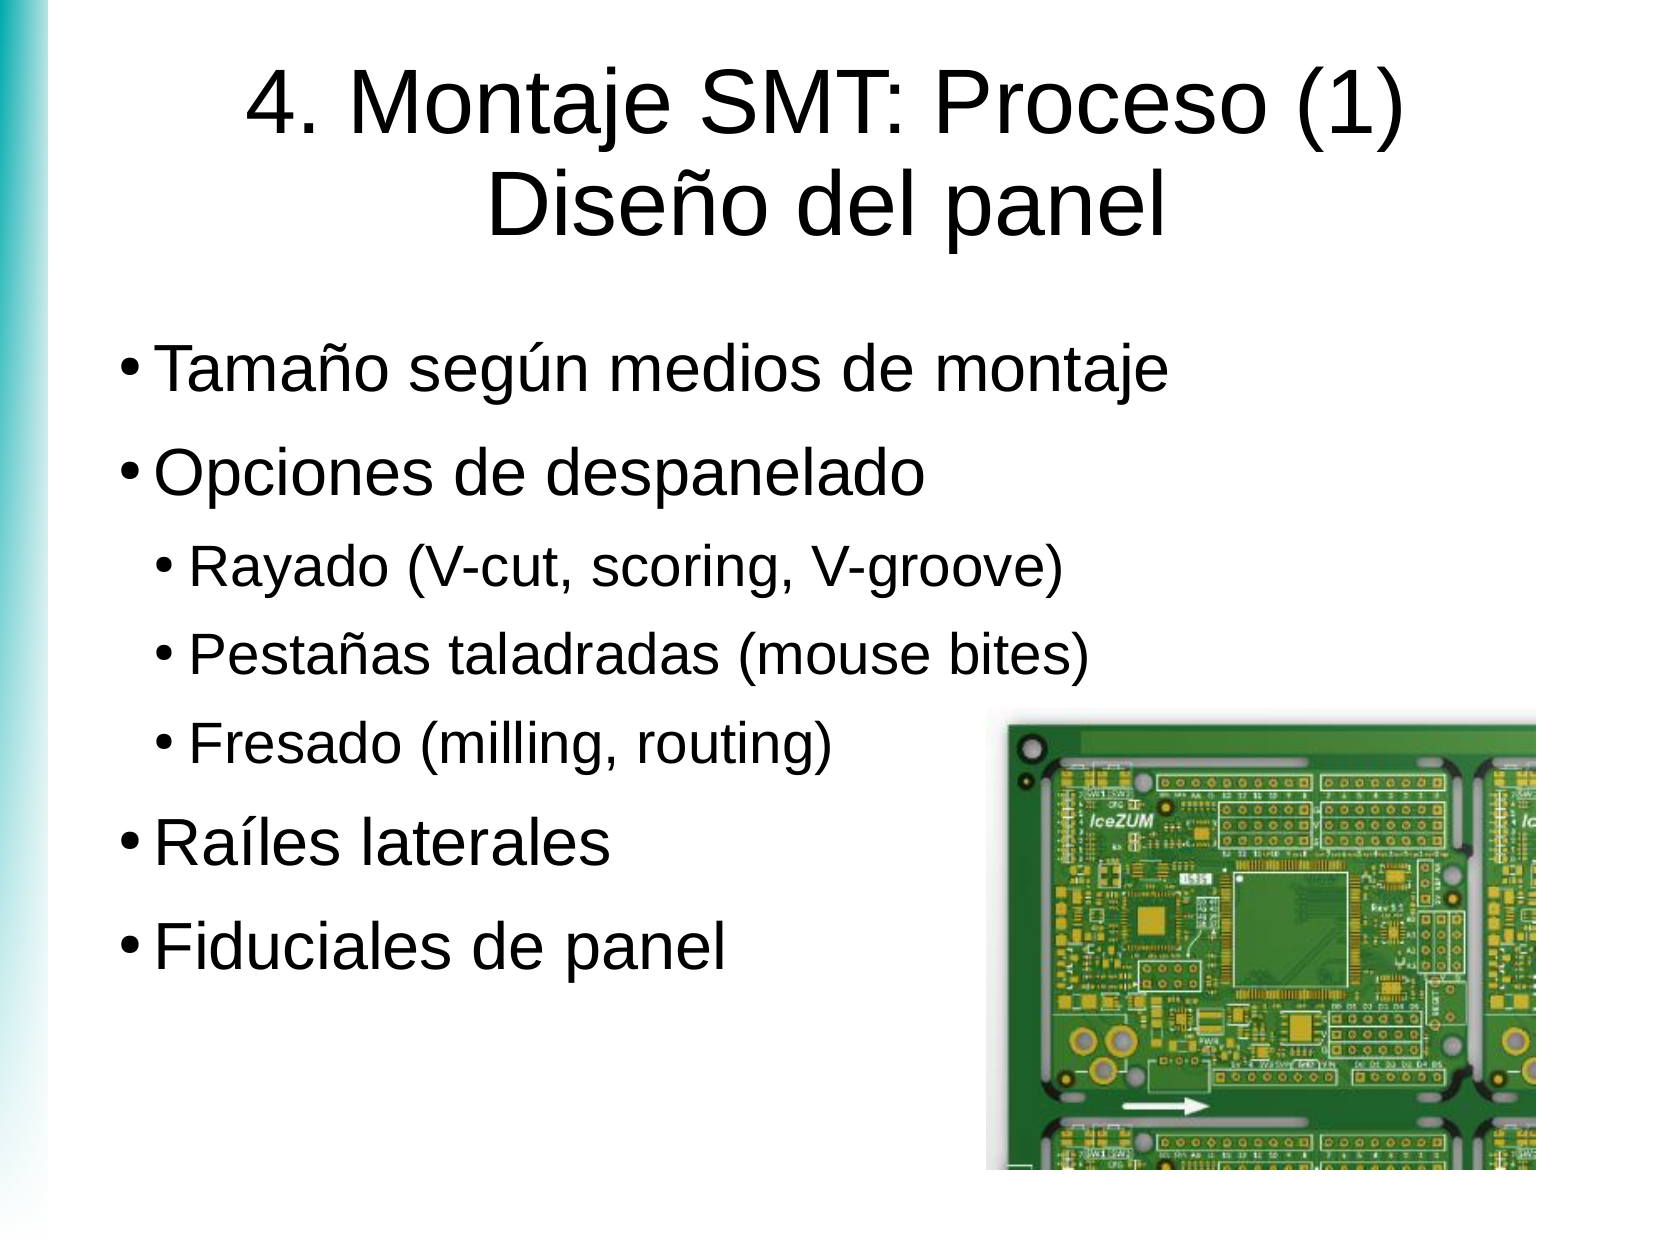

# 4. Montaje SMT: Proceso (1) Diseño del panel
Tamaño según medios de montaje
Opciones de despanelado
Rayado (V-cut, scoring, V-groove)
Pestañas taladradas (mouse bites)
Fresado (milling, routing)
Raíles laterales
Fiduciales de panel